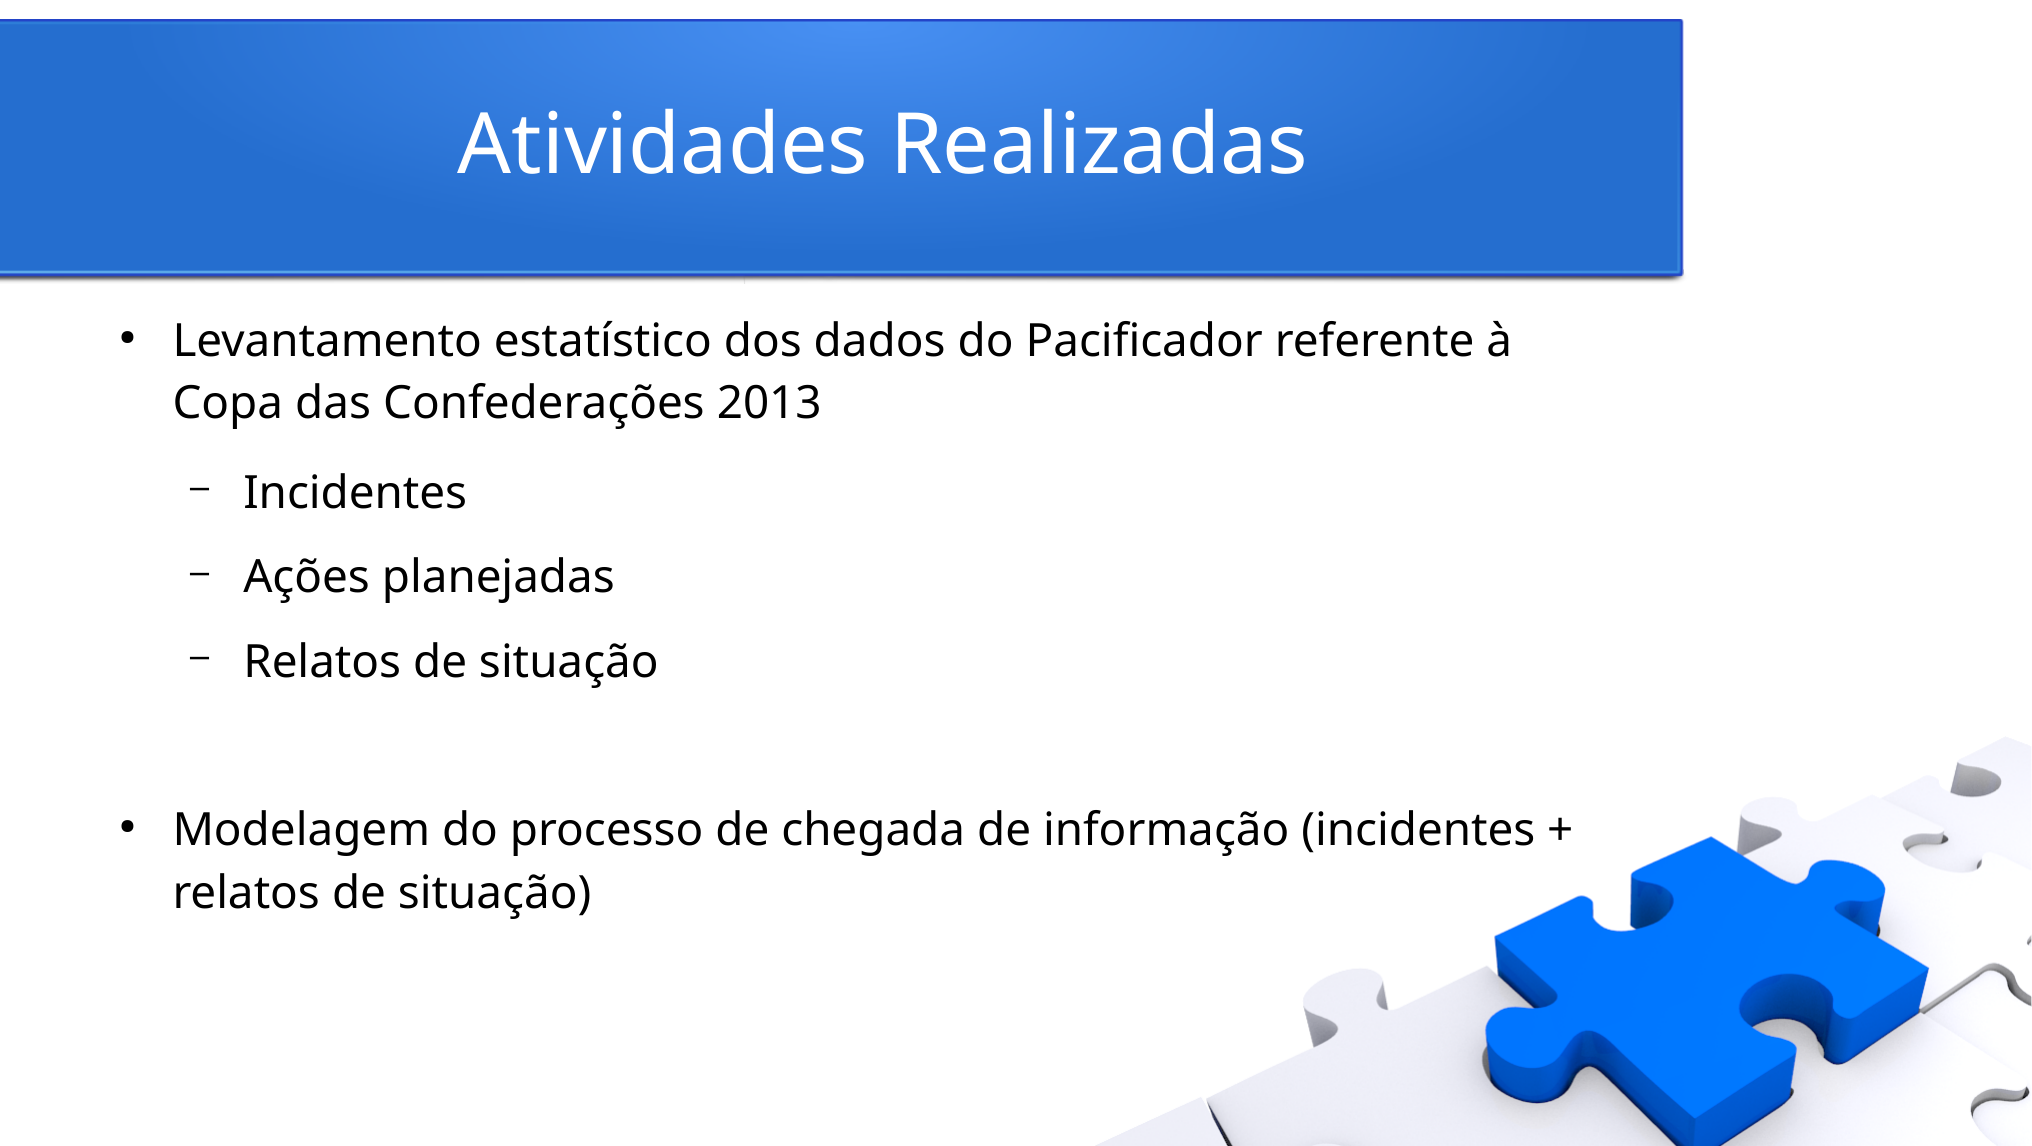

# Atividades Realizadas
Levantamento estatístico dos dados do Pacificador referente à Copa das Confederações 2013
Incidentes
Ações planejadas
Relatos de situação
Modelagem do processo de chegada de informação (incidentes + relatos de situação)